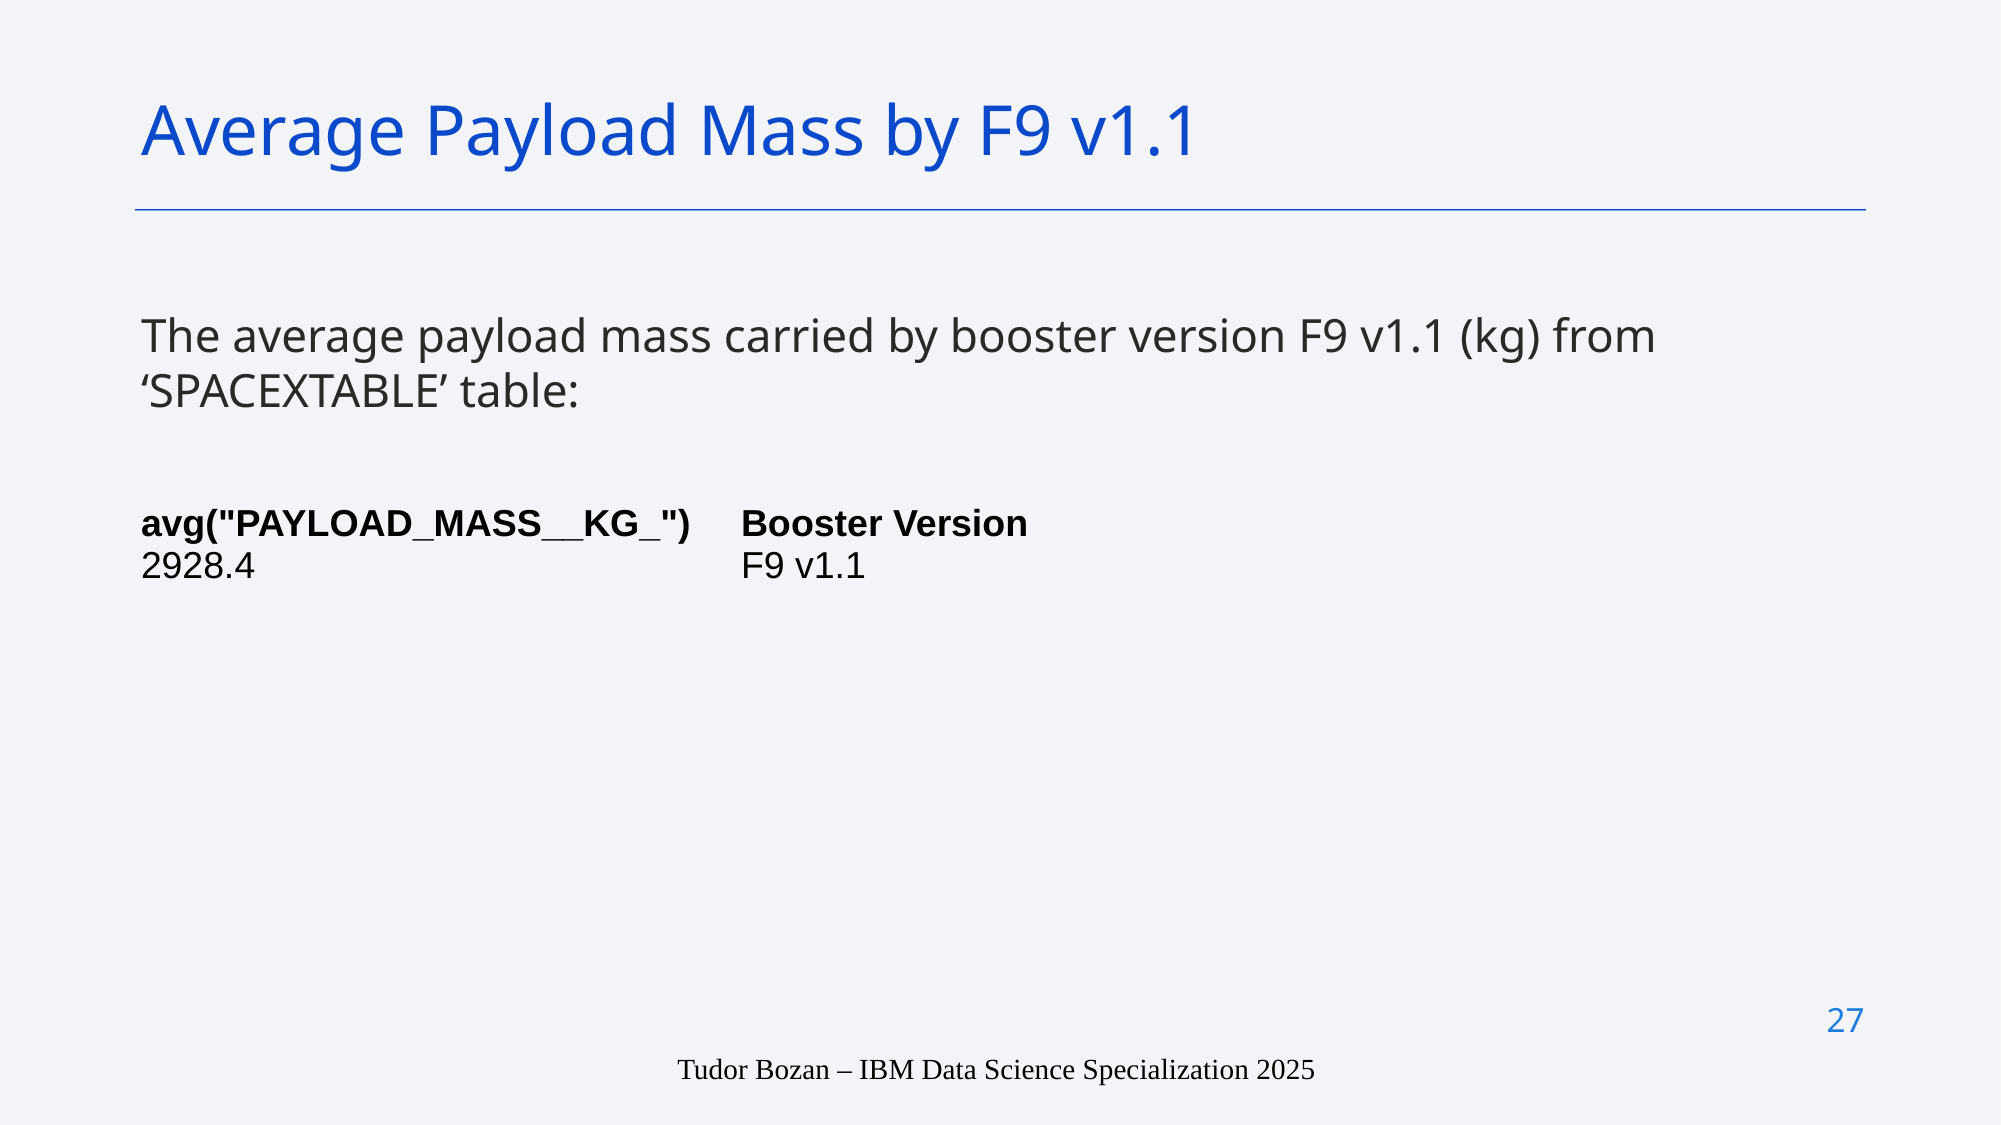

Average Payload Mass by F9 v1.1
The average payload mass carried by booster version F9 v1.1 (kg) from ‘SPACEXTABLE’ table:
avg("PAYLOAD_MASS__KG_")	Booster Version
2928.4							F9 v1.1